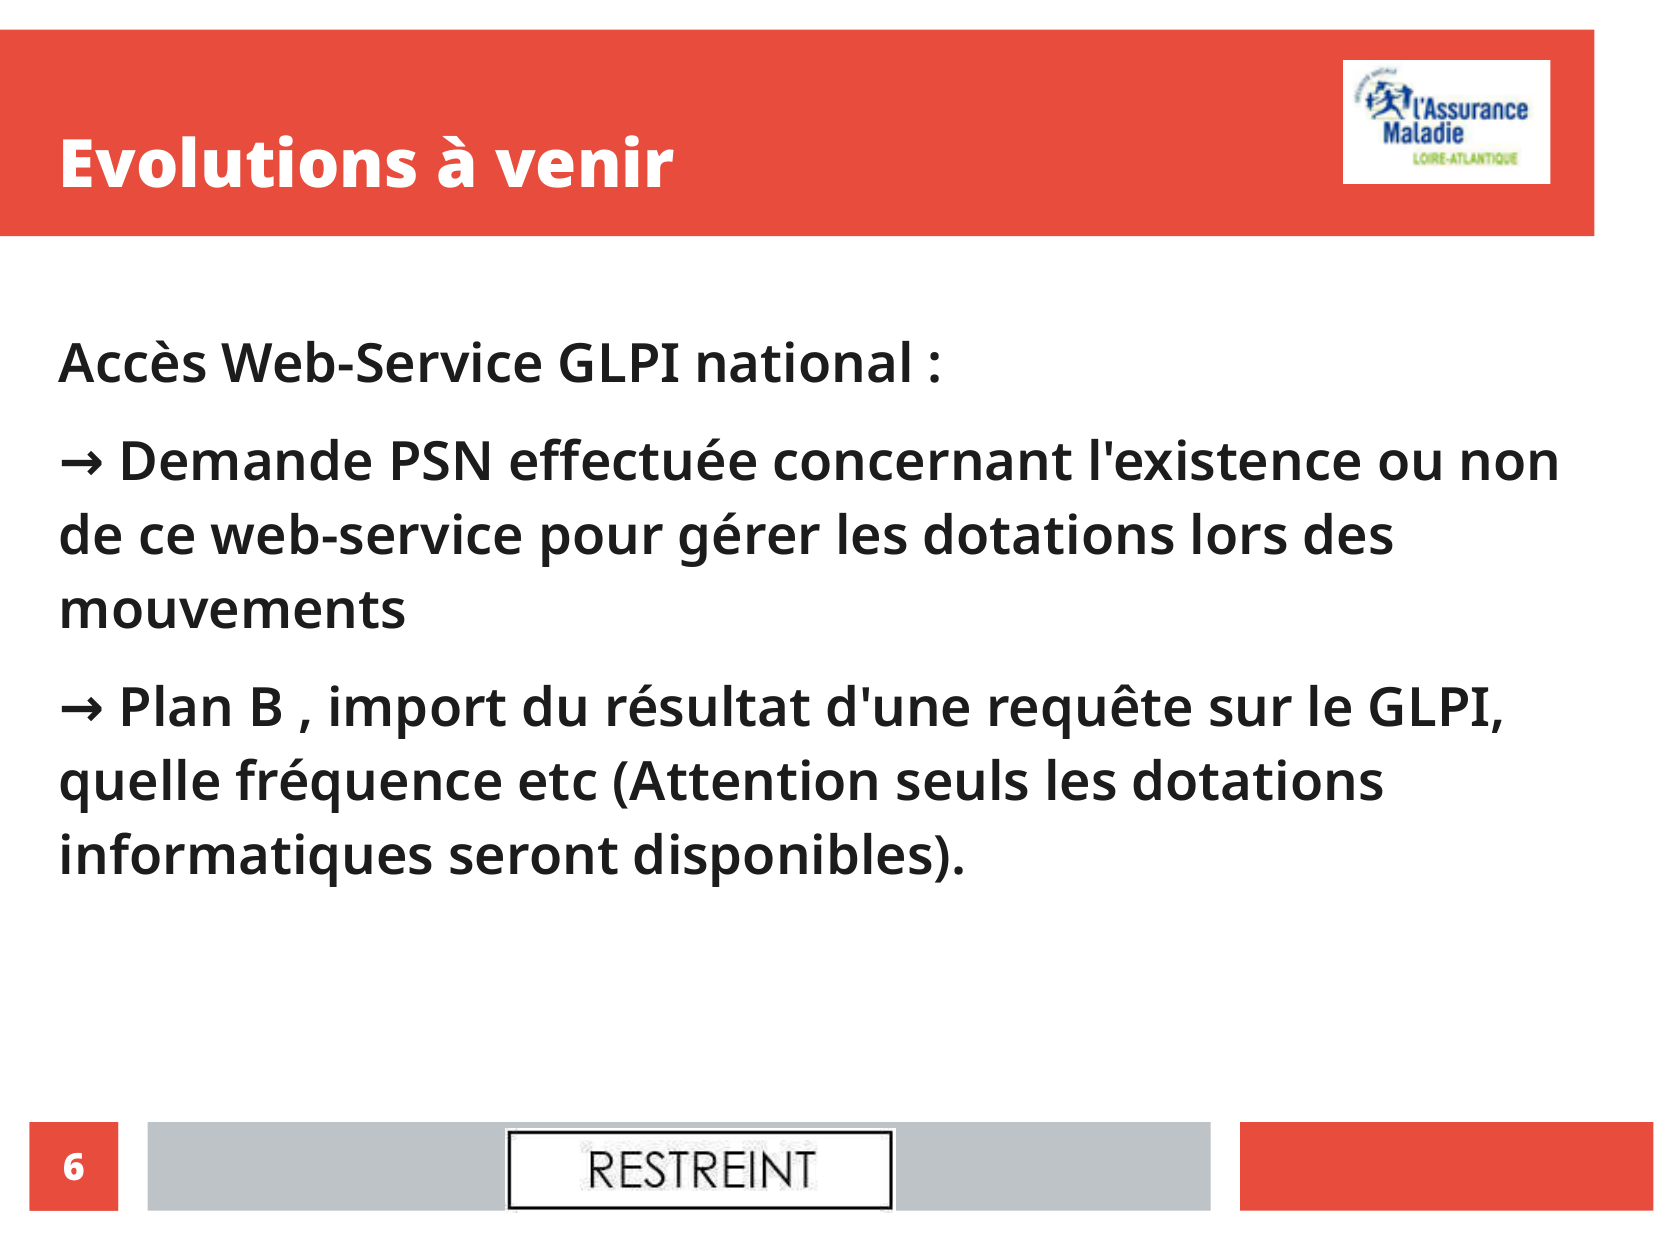

# Evolutions à venir
Accès Web-Service GLPI national :
→ Demande PSN effectuée concernant l'existence ou non de ce web-service pour gérer les dotations lors des mouvements
→ Plan B , import du résultat d'une requête sur le GLPI, quelle fréquence etc (Attention seuls les dotations informatiques seront disponibles).
6